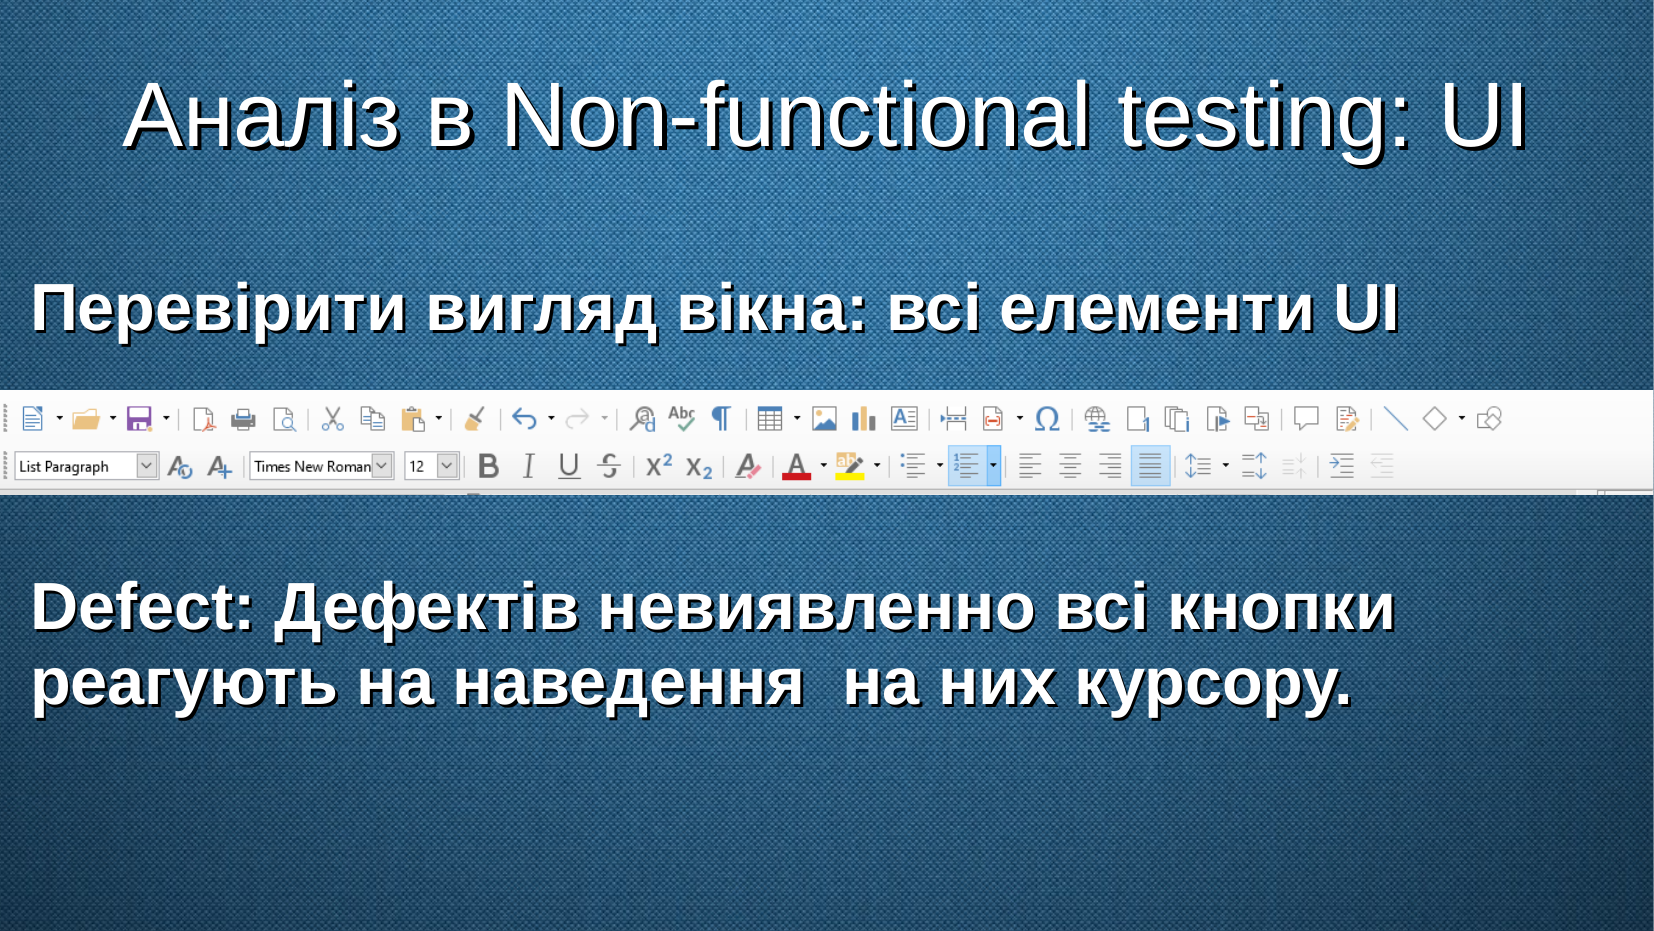

# Аналіз в Non-functional testing: UI
Перевірити вигляд вікна: всі елементи UI
Defect: Дефектів невиявленно всі кнопки реагують на наведення на них курсору.